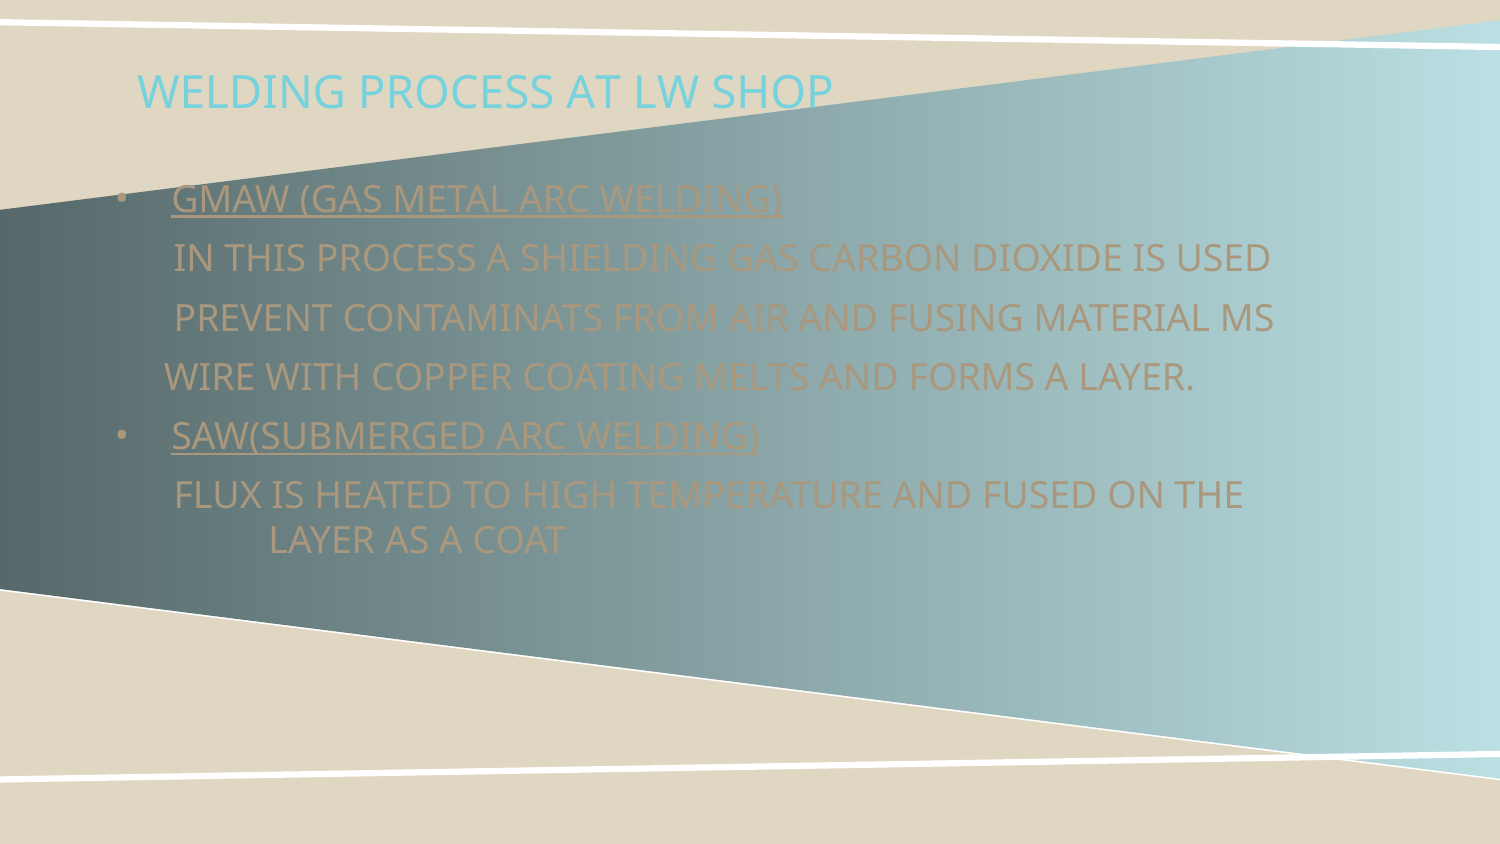

WELDING PROCESS AT LW SHOP
GMAW (GAS METAL ARC WELDING)
 IN THIS PROCESS A SHIELDING GAS CARBON DIOXIDE IS USED
 PREVENT CONTAMINATS FROM AIR AND FUSING MATERIAL MS
 WIRE WITH COPPER COATING MELTS AND FORMS A LAYER.
SAW(SUBMERGED ARC WELDING)
 FLUX IS HEATED TO HIGH TEMPERATURE AND FUSED ON THE LAYER AS A COAT
#